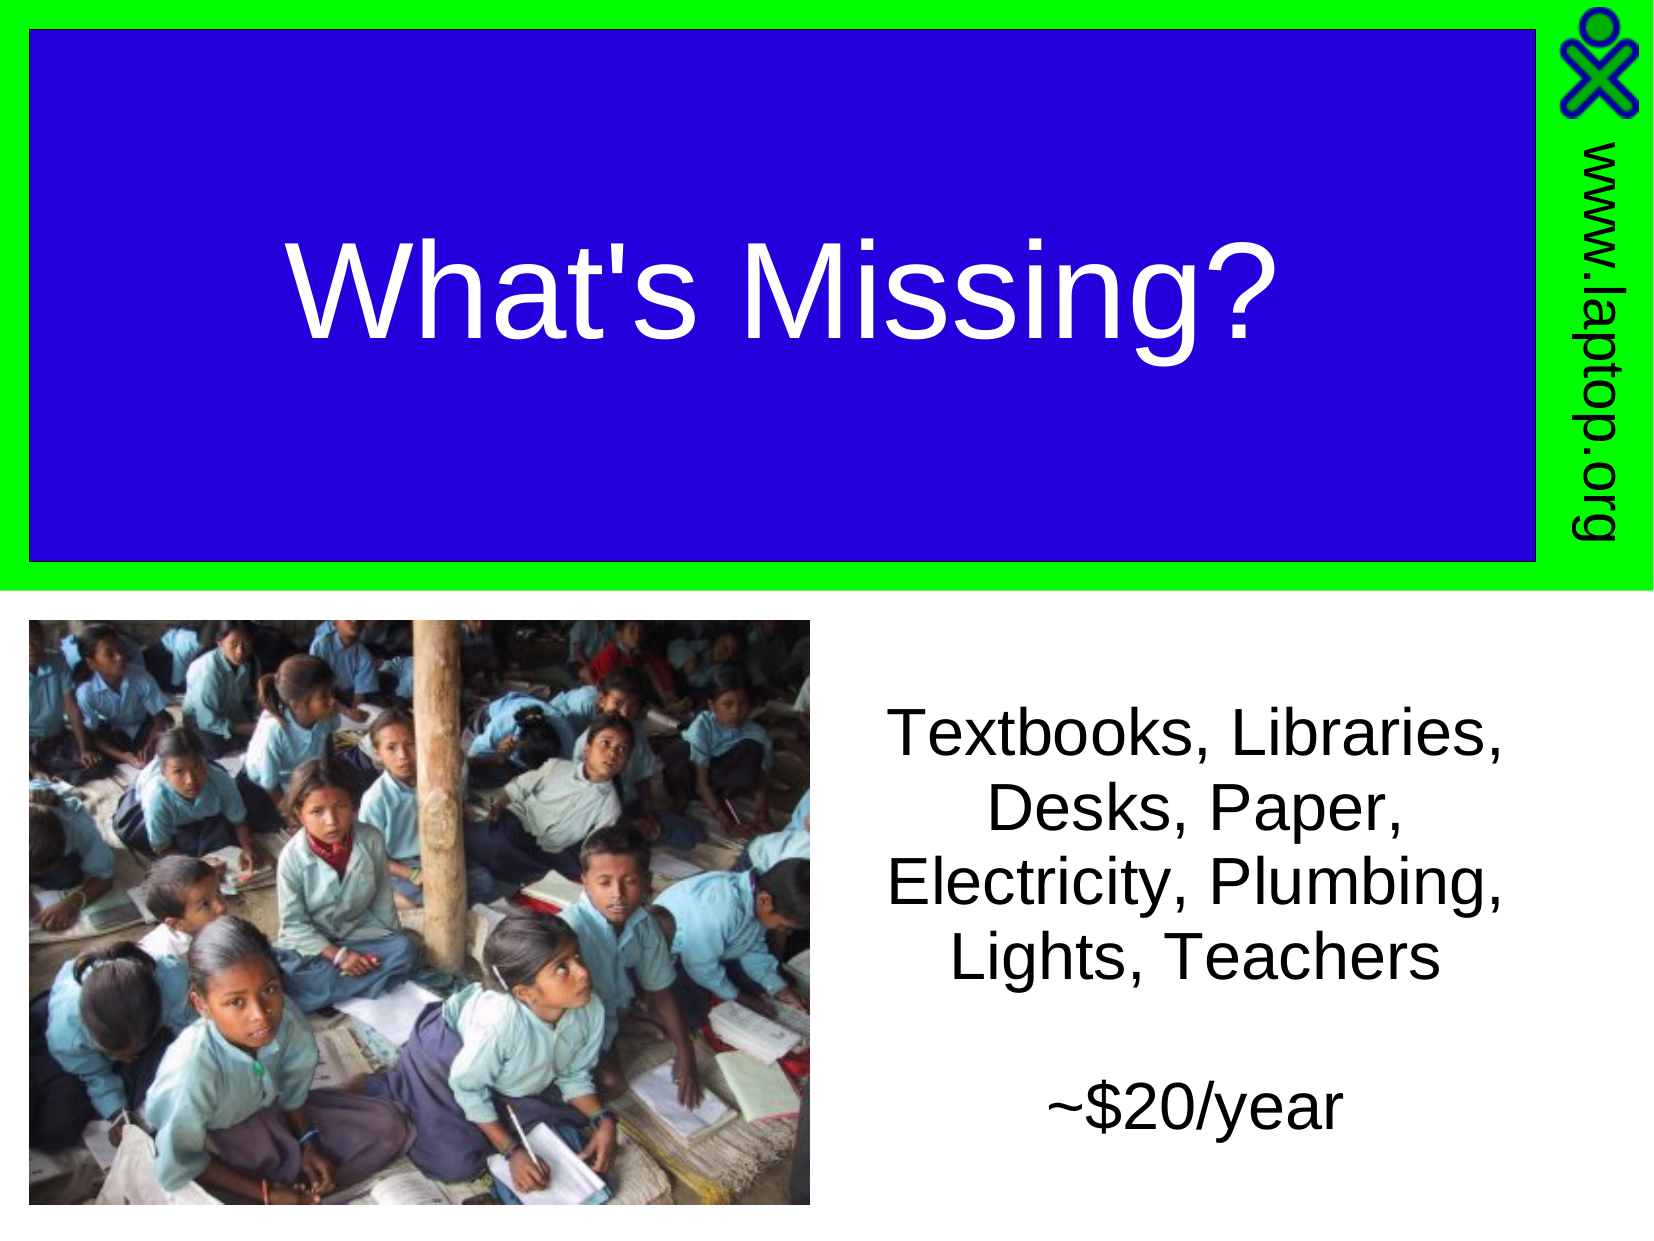

# What's Missing?
Textbooks, Libraries, Desks, Paper, Electricity, Plumbing, Lights, Teachers
~$20/year